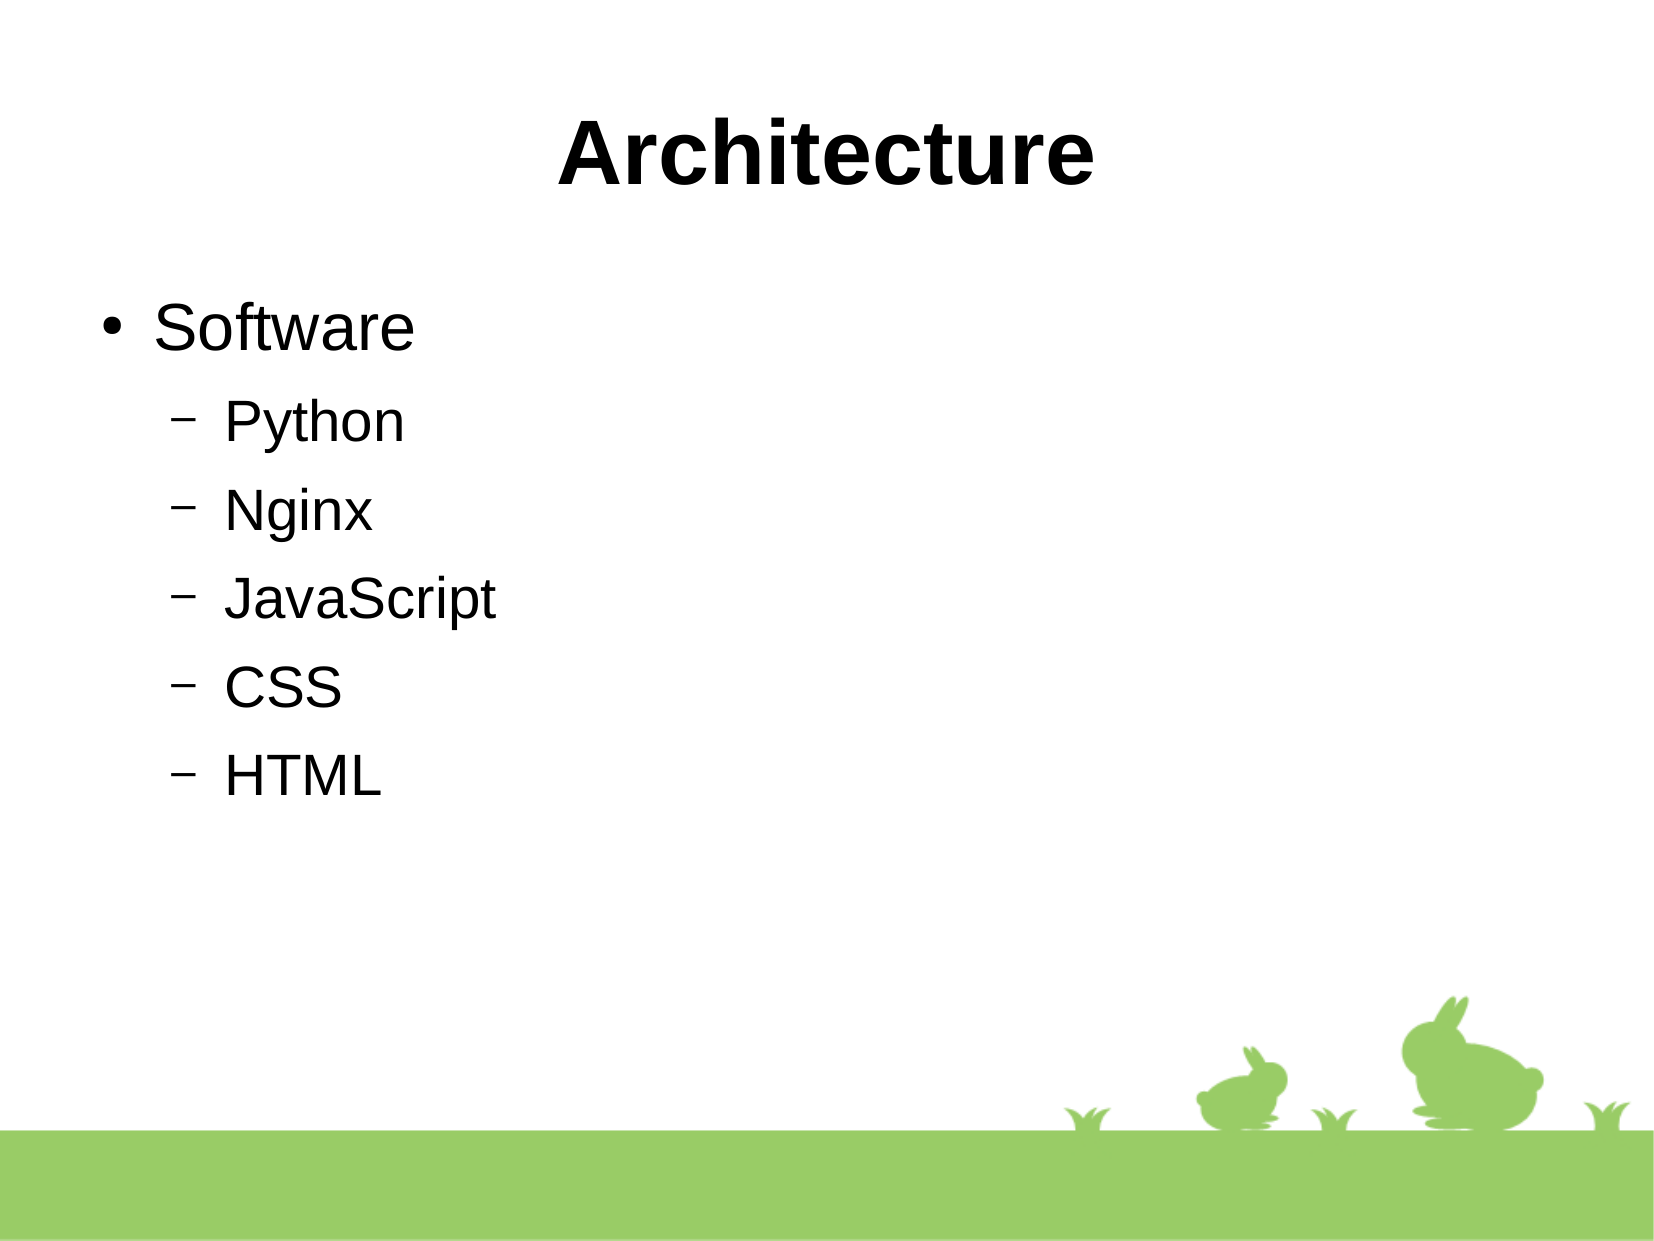

# Architecture
Software
Python
Nginx
JavaScript
CSS
HTML